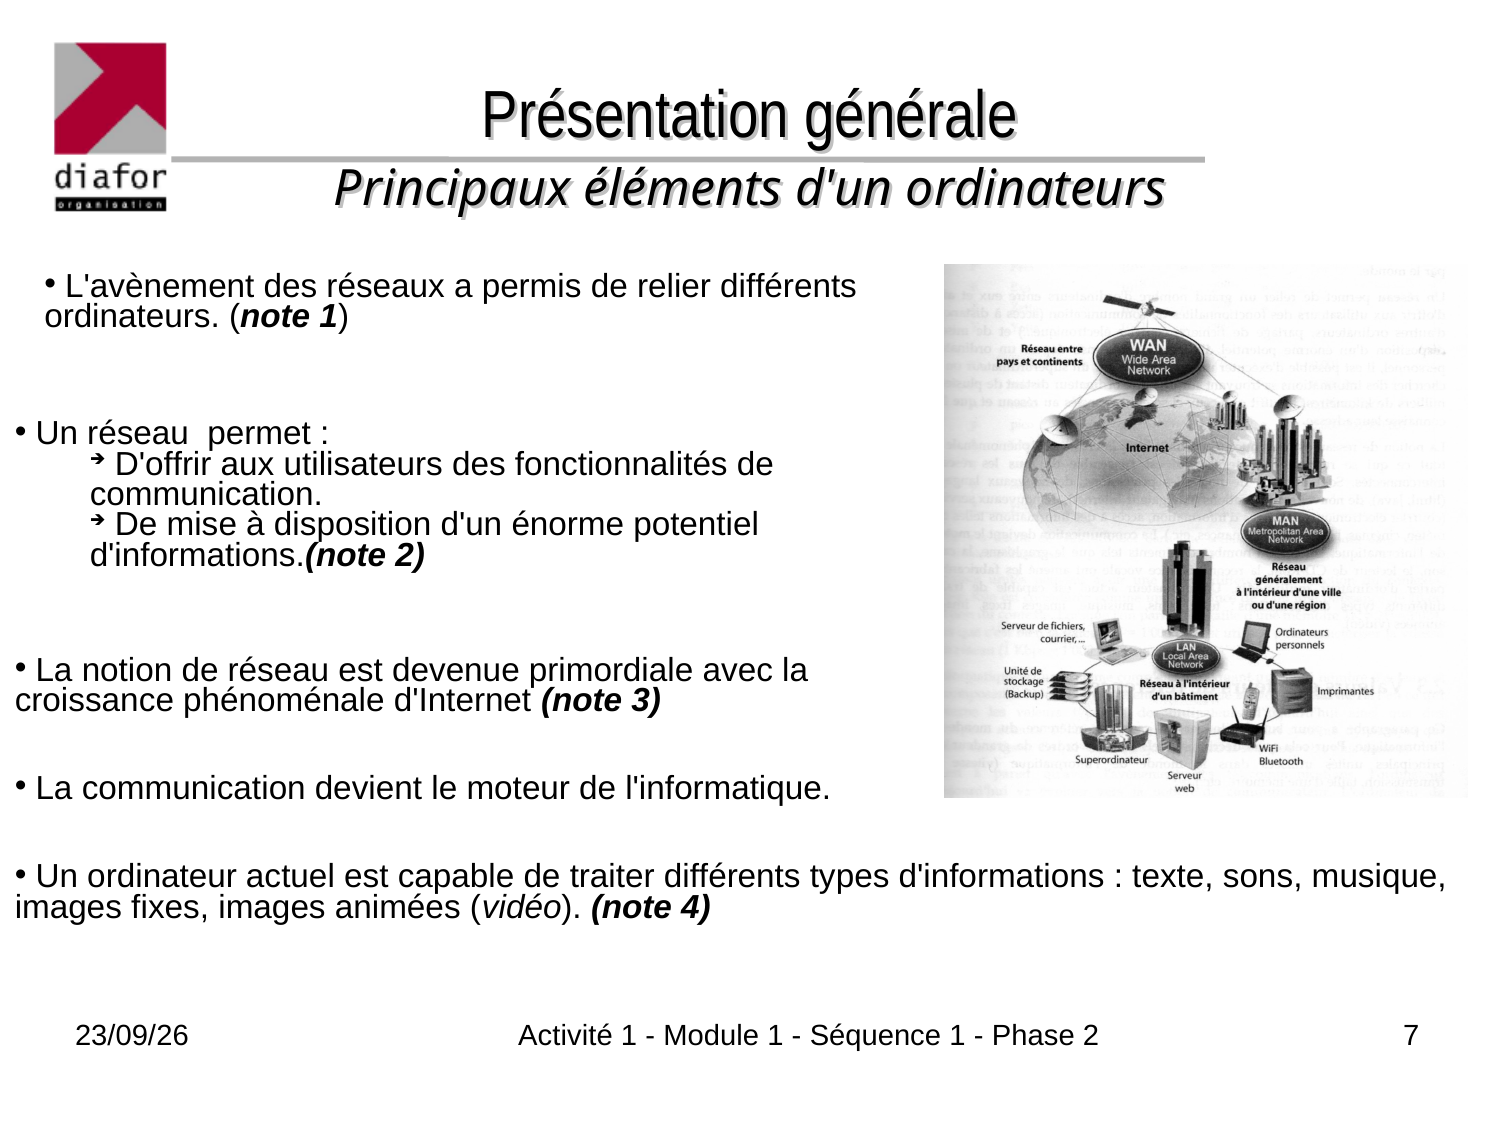

# Présentation générale Principaux éléments d'un ordinateurs
 L'avènement des réseaux a permis de relier différents ordinateurs. (note 1)
 Un réseau permet :
 D'offrir aux utilisateurs des fonctionnalités de communication.
 De mise à disposition d'un énorme potentiel d'informations.(note 2)
 La notion de réseau est devenue primordiale avec la croissance phénoménale d'Internet (note 3)
 La communication devient le moteur de l'informatique.
 Un ordinateur actuel est capable de traiter différents types d'informations : texte, sons, musique, images fixes, images animées (vidéo). (note 4)
Activité 1 - Module 1 - Séquence 1 - Phase 2
7